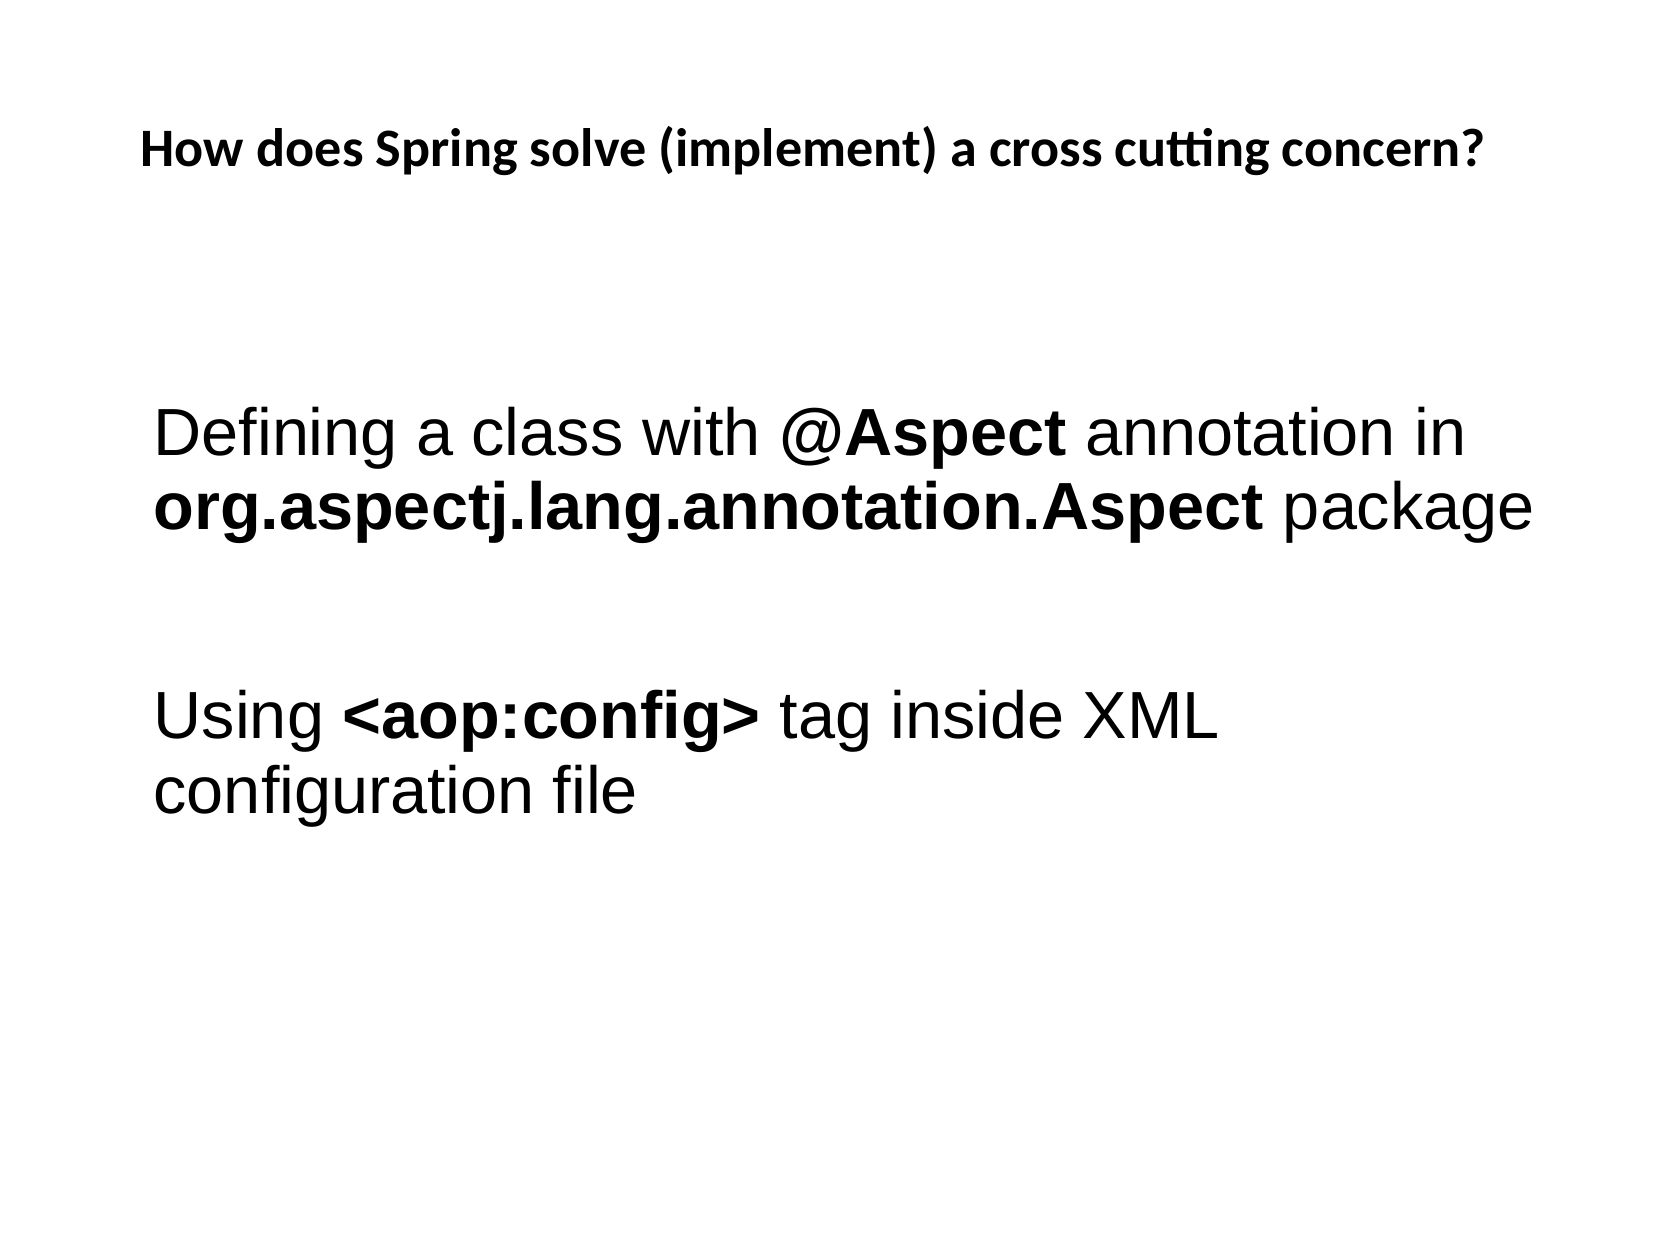

# How does Spring solve (implement) a cross cutting concern?
Defining a class with @Aspect annotation in
org.aspectj.lang.annotation.Aspect package
Using <aop:config> tag inside XML configuration file